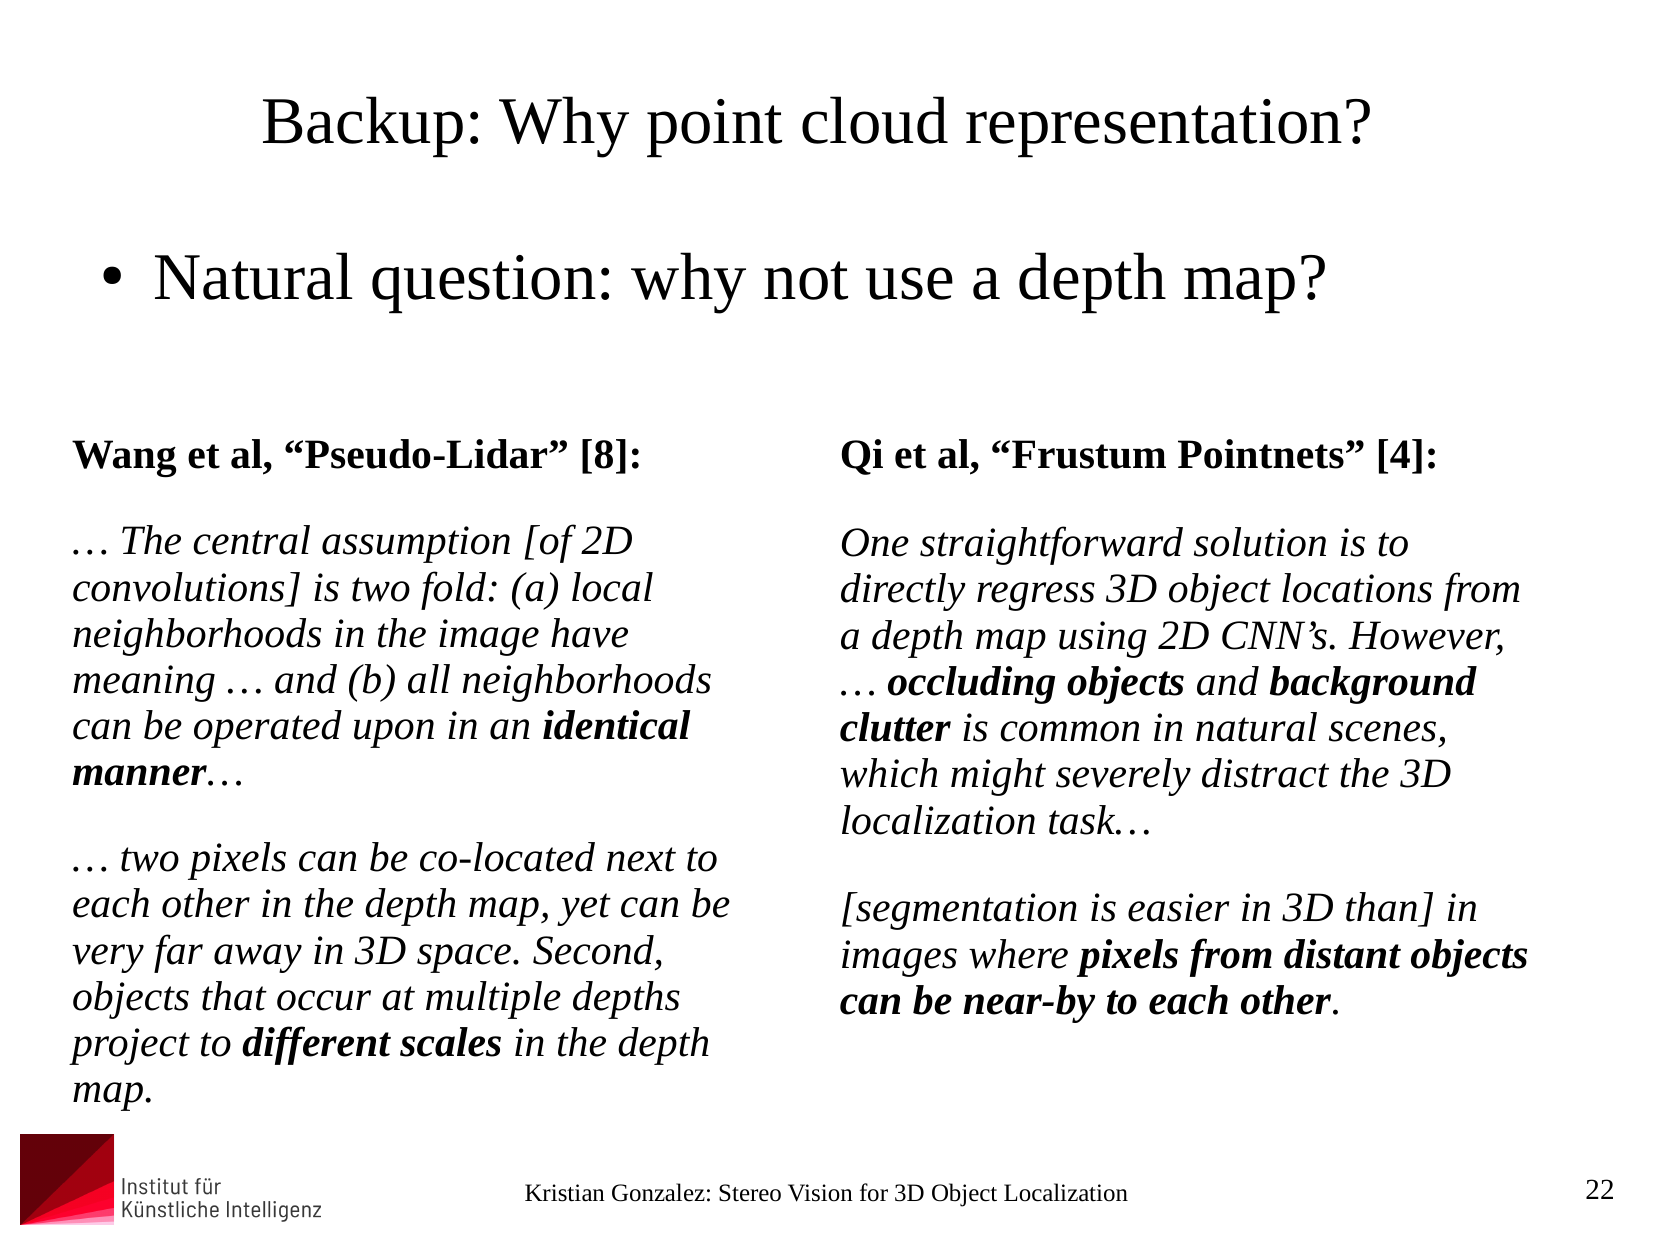

# Backup: Why point cloud representation?
Natural question: why not use a depth map?
Wang et al, “Pseudo-Lidar” [8]:
… The central assumption [of 2D convolutions] is two fold: (a) local neighborhoods in the image have meaning … and (b) all neighborhoods can be operated upon in an identical manner…
… two pixels can be co-located next to each other in the depth map, yet can be very far away in 3D space. Second, objects that occur at multiple depths project to different scales in the depth map.
Qi et al, “Frustum Pointnets” [4]:
One straightforward solution is to directly regress 3D object locations from a depth map using 2D CNN’s. However, … occluding objects and background clutter is common in natural scenes, which might severely distract the 3D localization task…
[segmentation is easier in 3D than] in images where pixels from distant objects can be near-by to each other.
22
Kristian Gonzalez: Stereo Vision for 3D Object Localization